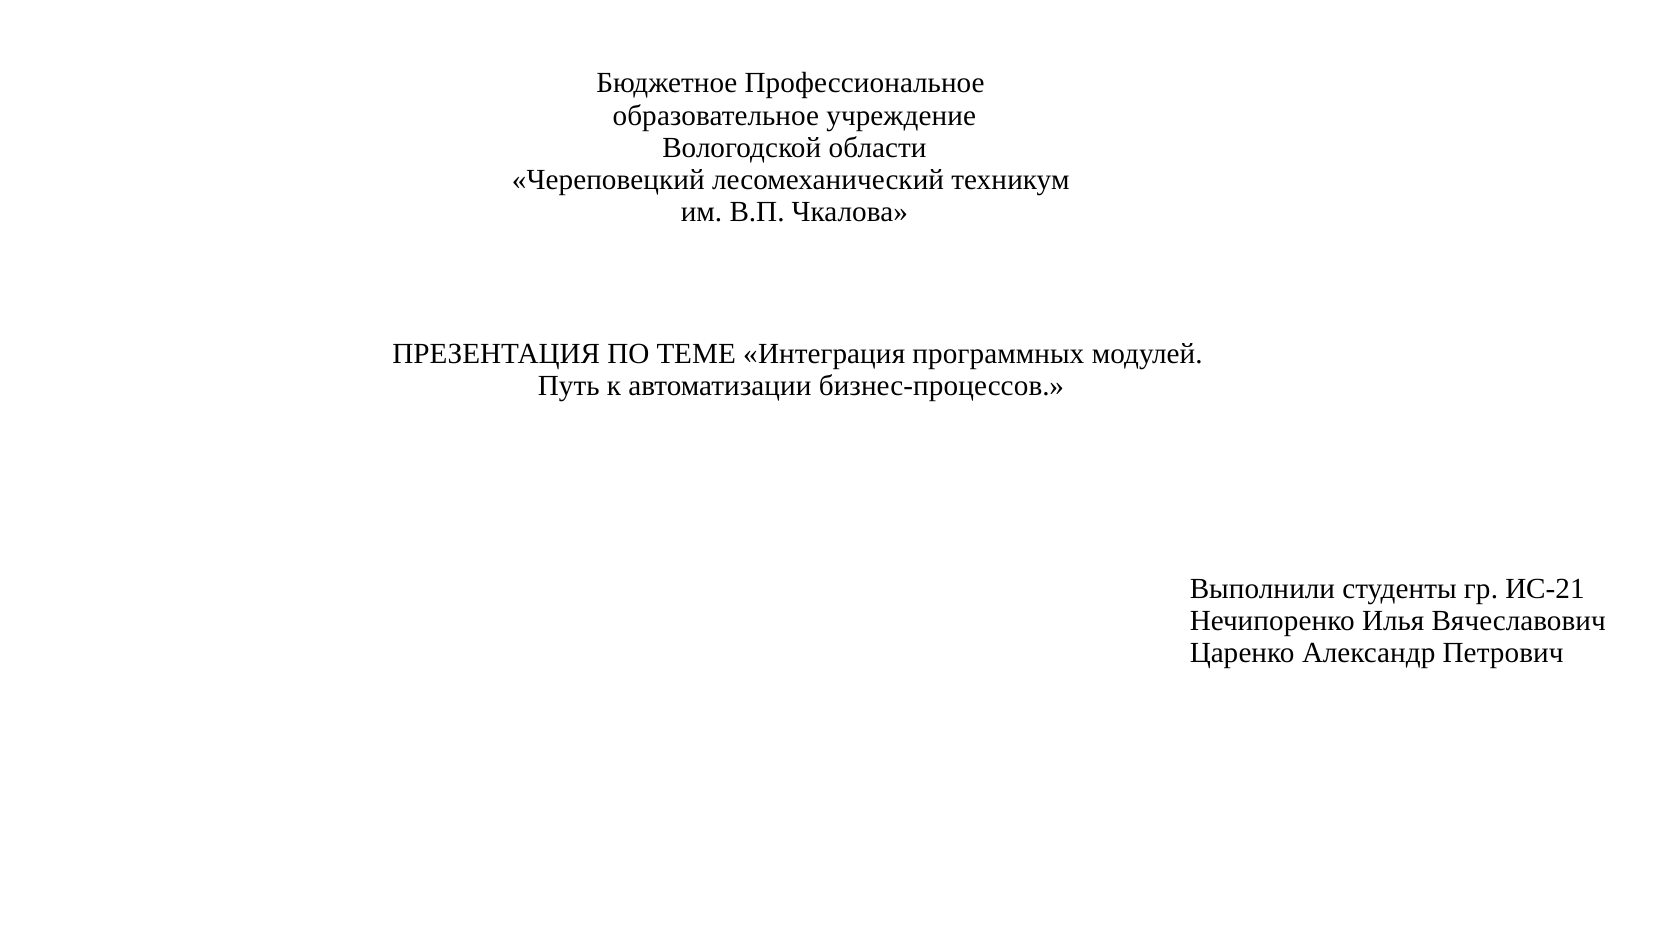

Бюджетное Профессиональное
образовательное учреждение
Вологодской области
«Череповецкий лесомеханический техникум
им. В.П. Чкалова»
ПРЕЗЕНТАЦИЯ ПО ТЕМЕ «Интеграция программных модулей.
Путь к автоматизации бизнес-процессов.»
Выполнили студенты гр. ИС-21
Нечипоренко Илья Вячеславович
Царенко Александр Петрович